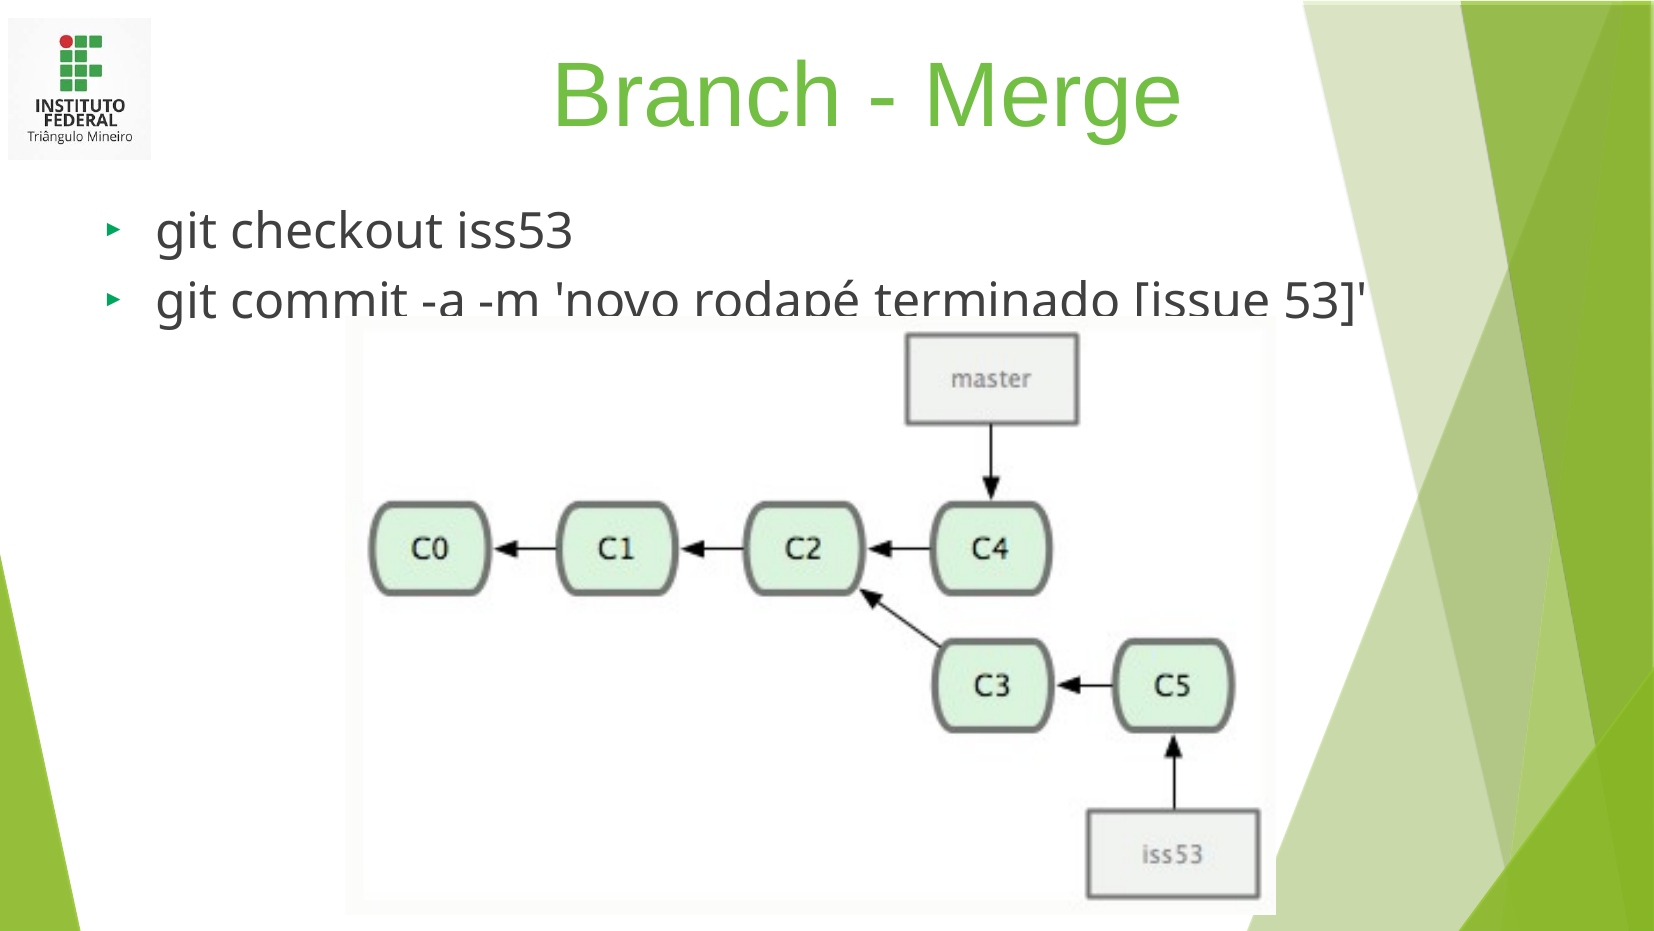

# Branch - Merge
git checkout iss53
git commit -a -m 'novo rodapé terminado [issue 53]'